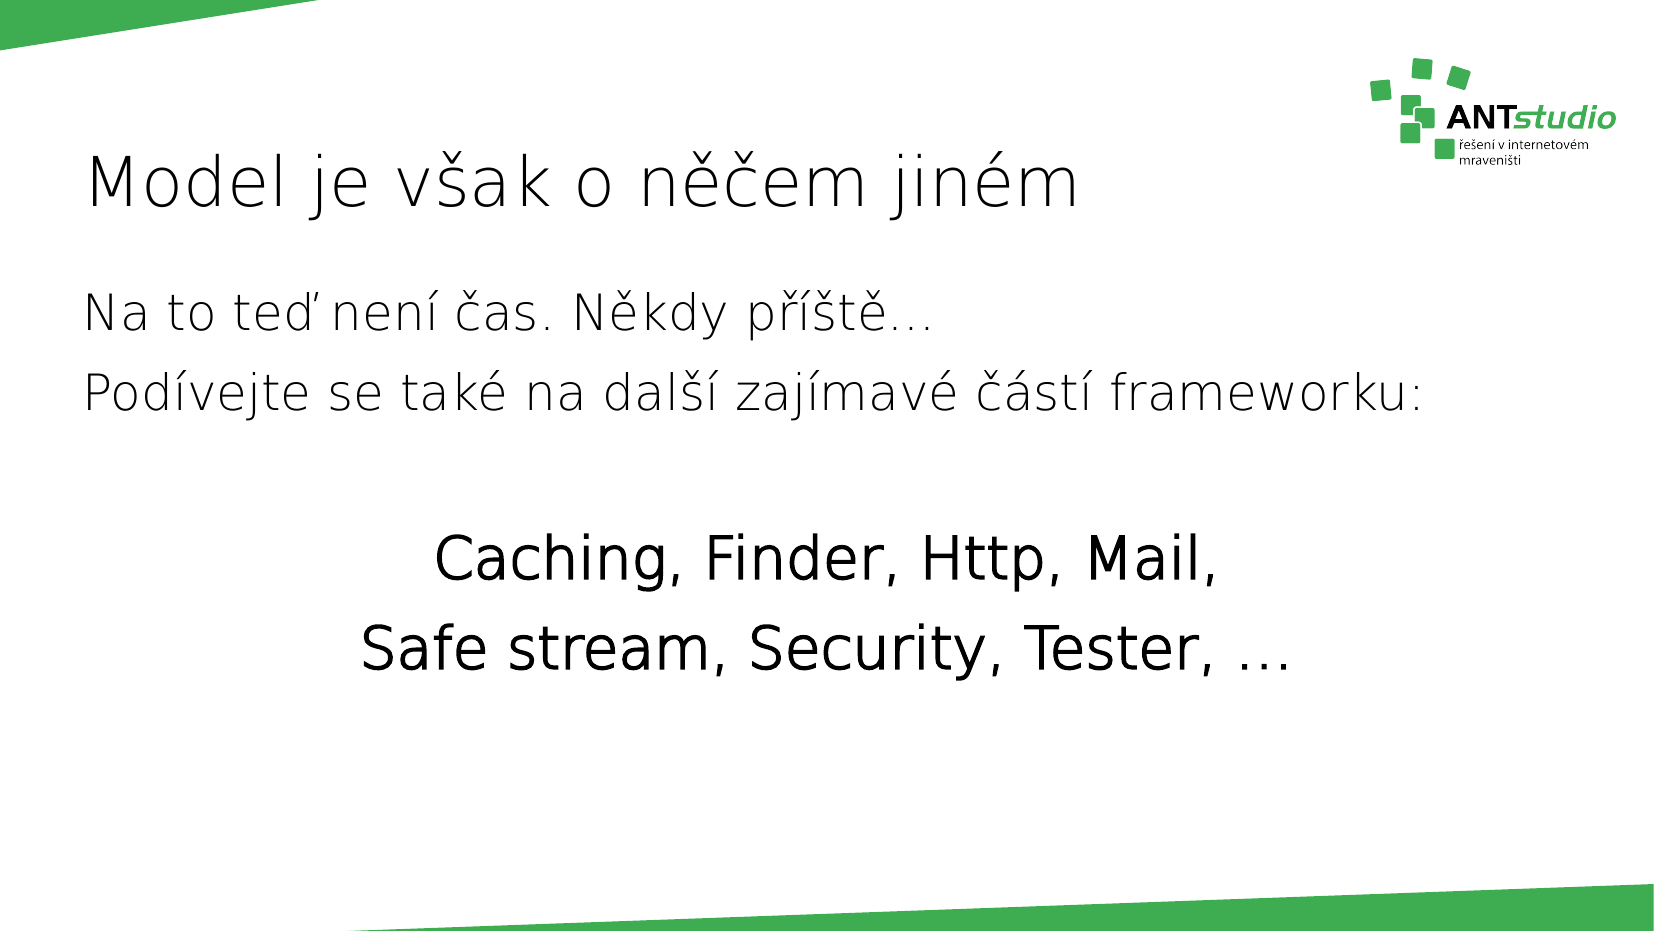

# Model je však o něčem jiném
Na to teď není čas. Někdy příště...
Podívejte se také na další zajímavé částí frameworku:
Caching, Finder, Http, Mail,
Safe stream, Security, Tester, …